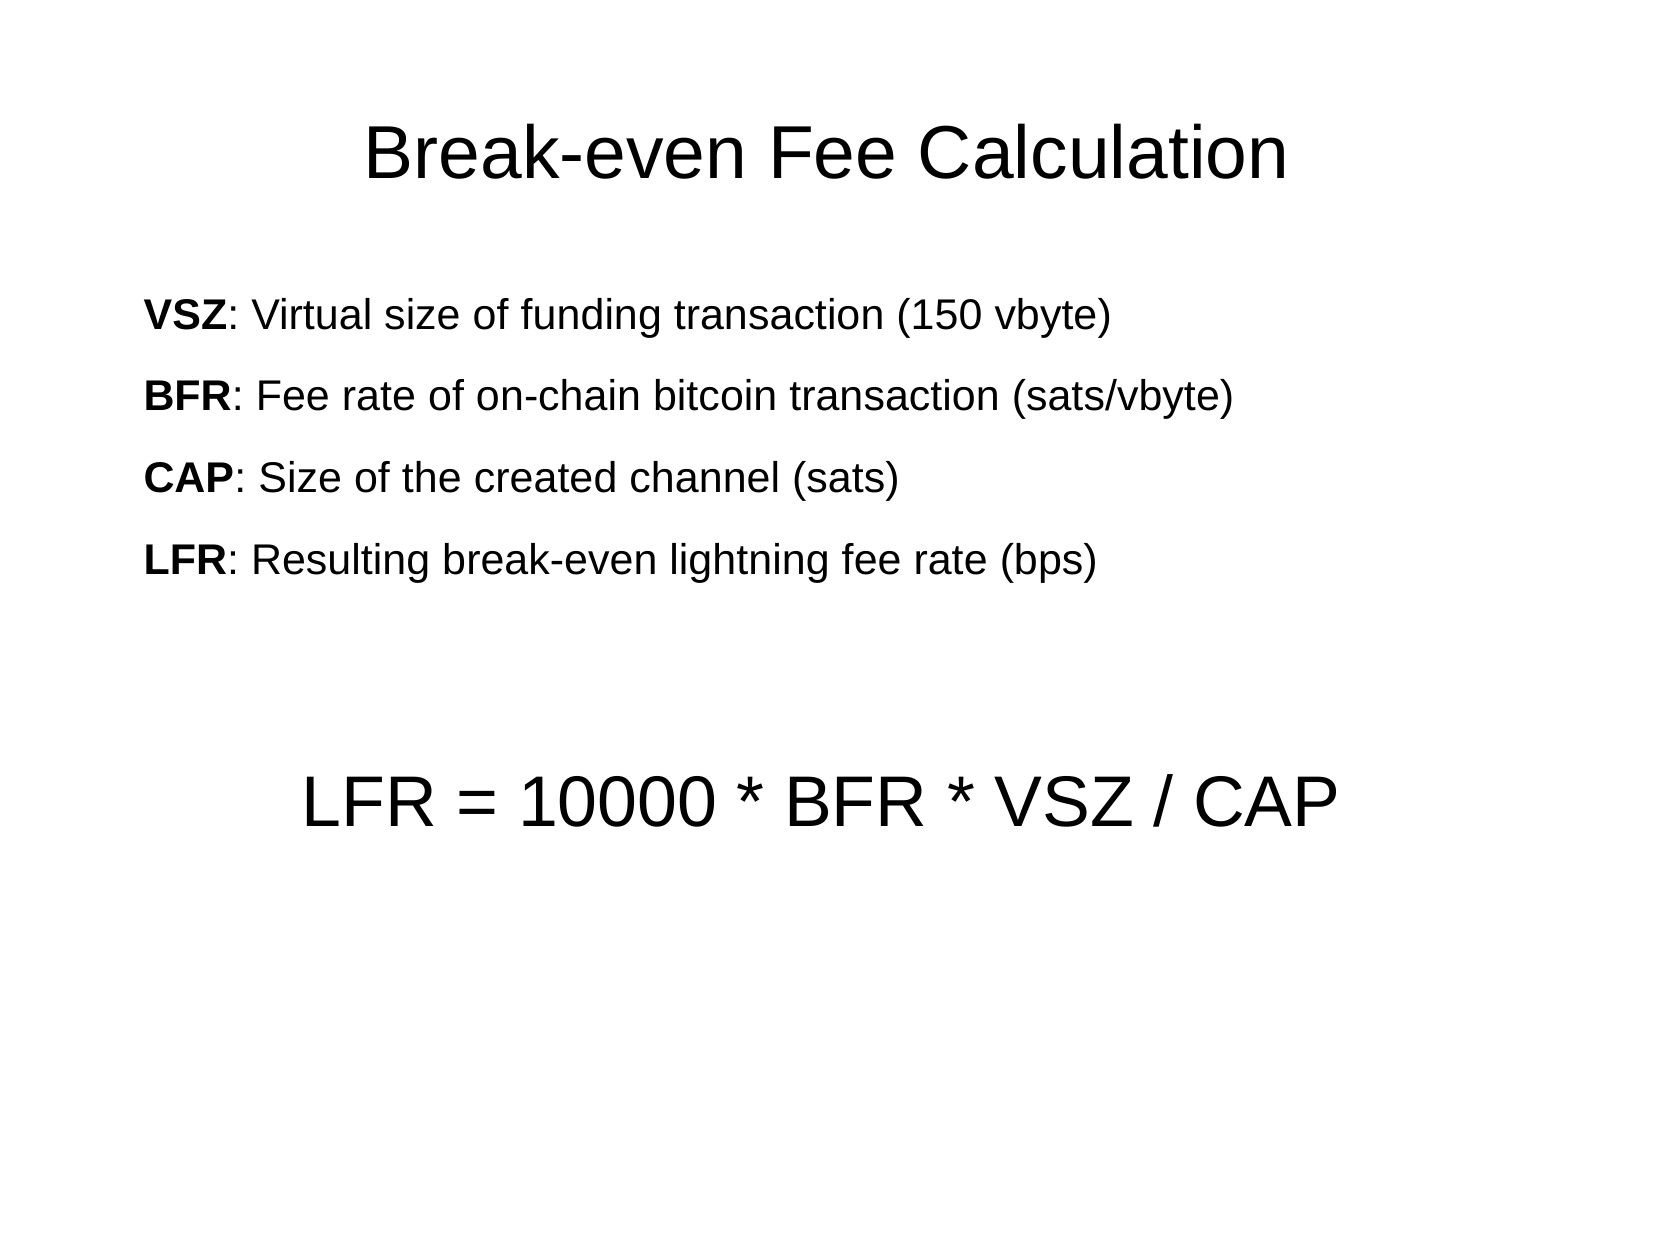

# Break-even Fee Calculation
VSZ: Virtual size of funding transaction (150 vbyte)
BFR: Fee rate of on-chain bitcoin transaction (sats/vbyte)
CAP: Size of the created channel (sats)
LFR: Resulting break-even lightning fee rate (bps)
 LFR = 10000 * BFR * VSZ / CAP